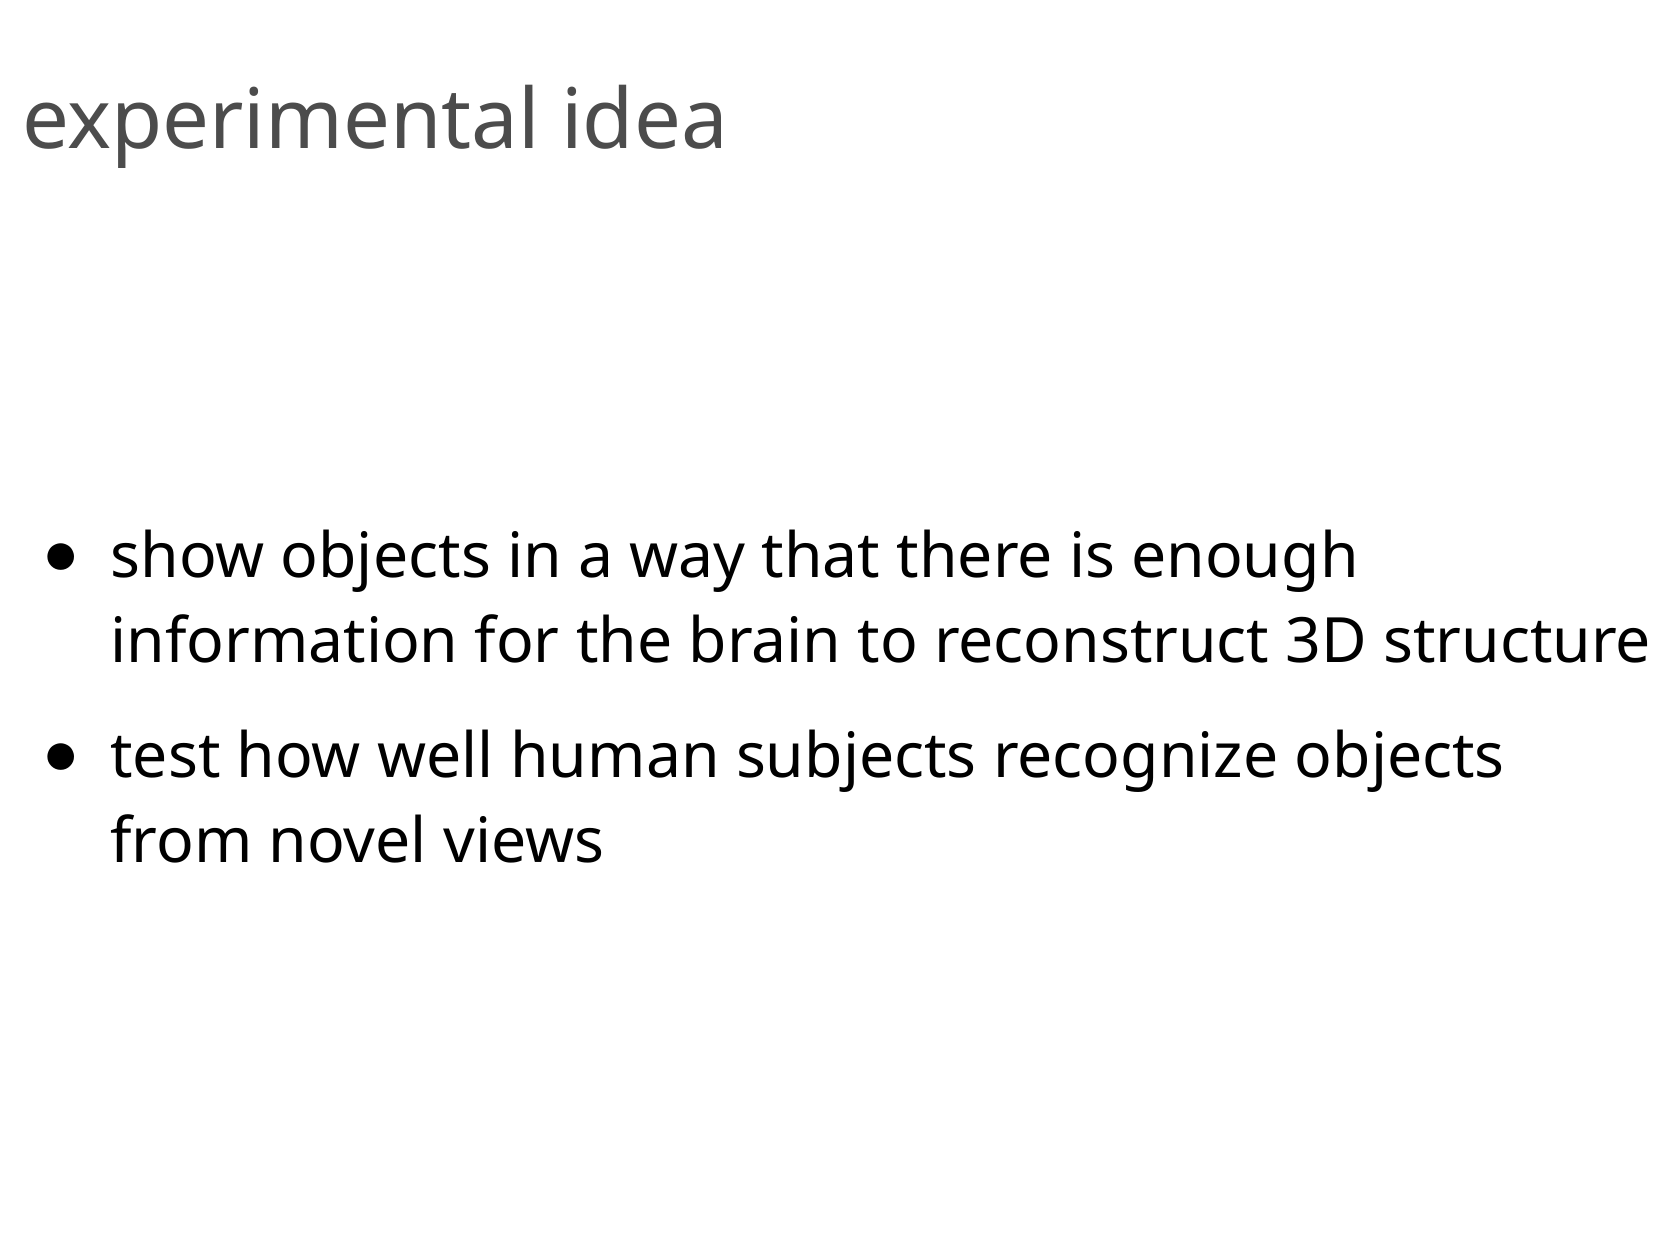

# experimental idea
show objects in a way that there is enough information for the brain to reconstruct 3D structure
test how well human subjects recognize objects from novel views